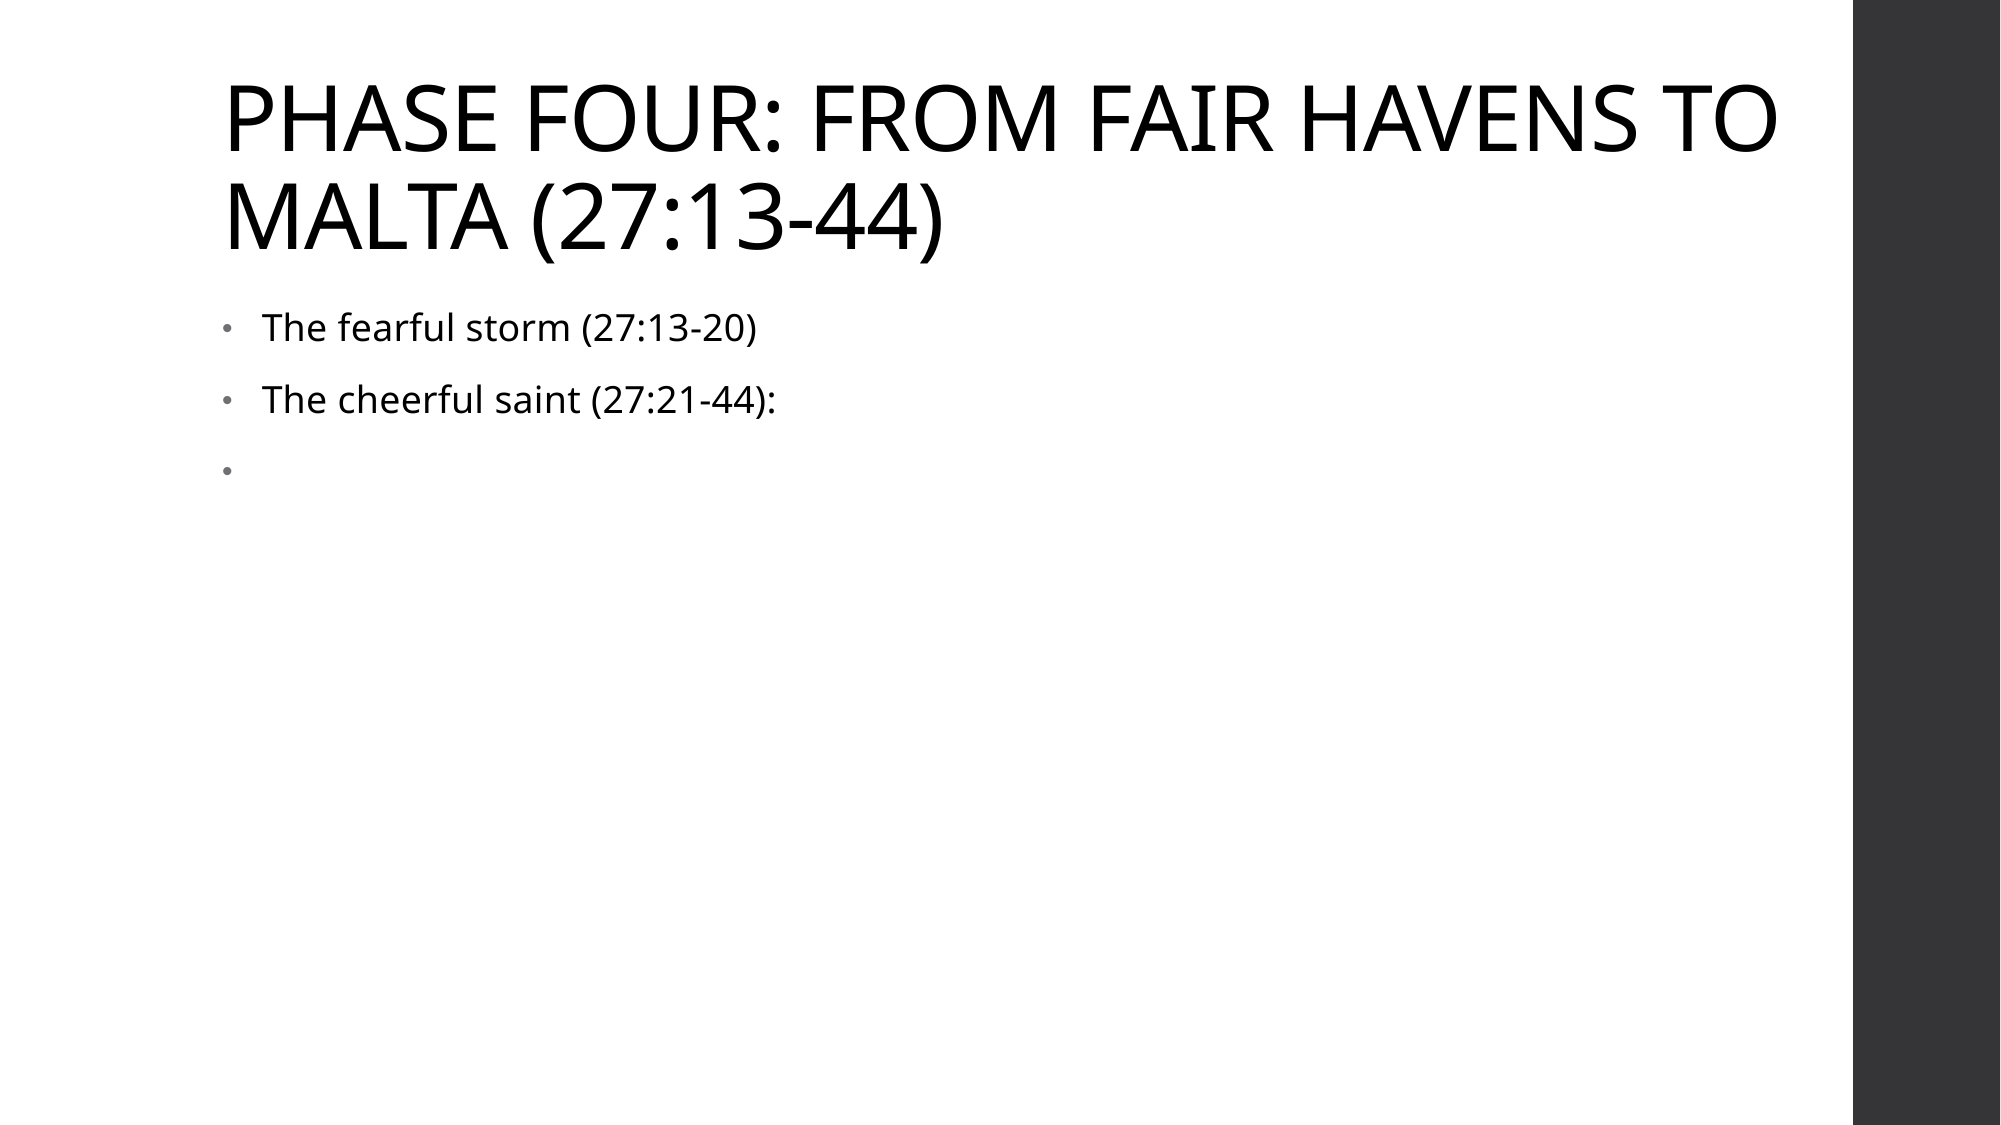

# PHASE FOUR: FROM FAIR HAVENS TO MALTA (27:13-44)
 The fearful storm (27:13-20)
 The cheerful saint (27:21-44):